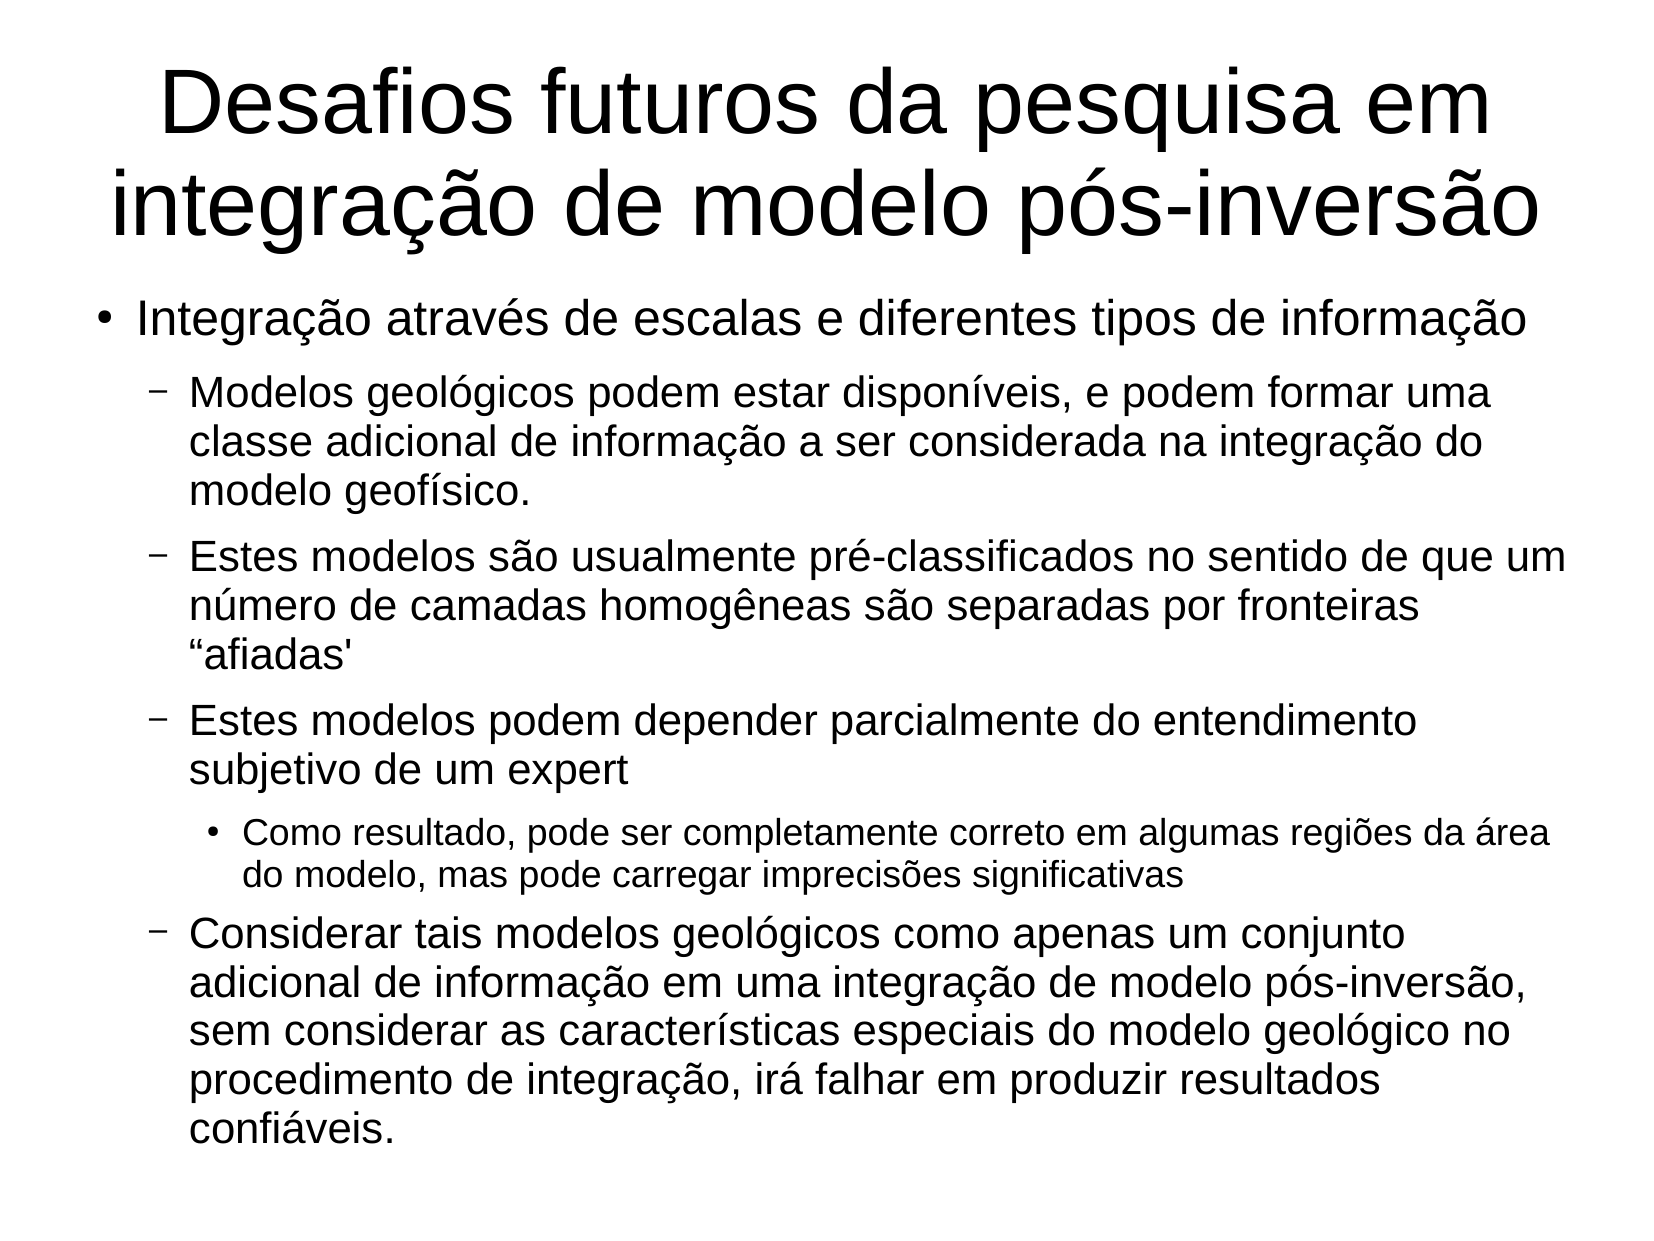

# Desafios futuros da pesquisa em integração de modelo pós-inversão
Integração através de escalas e diferentes tipos de informação
Modelos geológicos podem estar disponíveis, e podem formar uma classe adicional de informação a ser considerada na integração do modelo geofísico.
Estes modelos são usualmente pré-classificados no sentido de que um número de camadas homogêneas são separadas por fronteiras “afiadas'
Estes modelos podem depender parcialmente do entendimento subjetivo de um expert
Como resultado, pode ser completamente correto em algumas regiões da área do modelo, mas pode carregar imprecisões significativas
Considerar tais modelos geológicos como apenas um conjunto adicional de informação em uma integração de modelo pós-inversão, sem considerar as características especiais do modelo geológico no procedimento de integração, irá falhar em produzir resultados confiáveis.